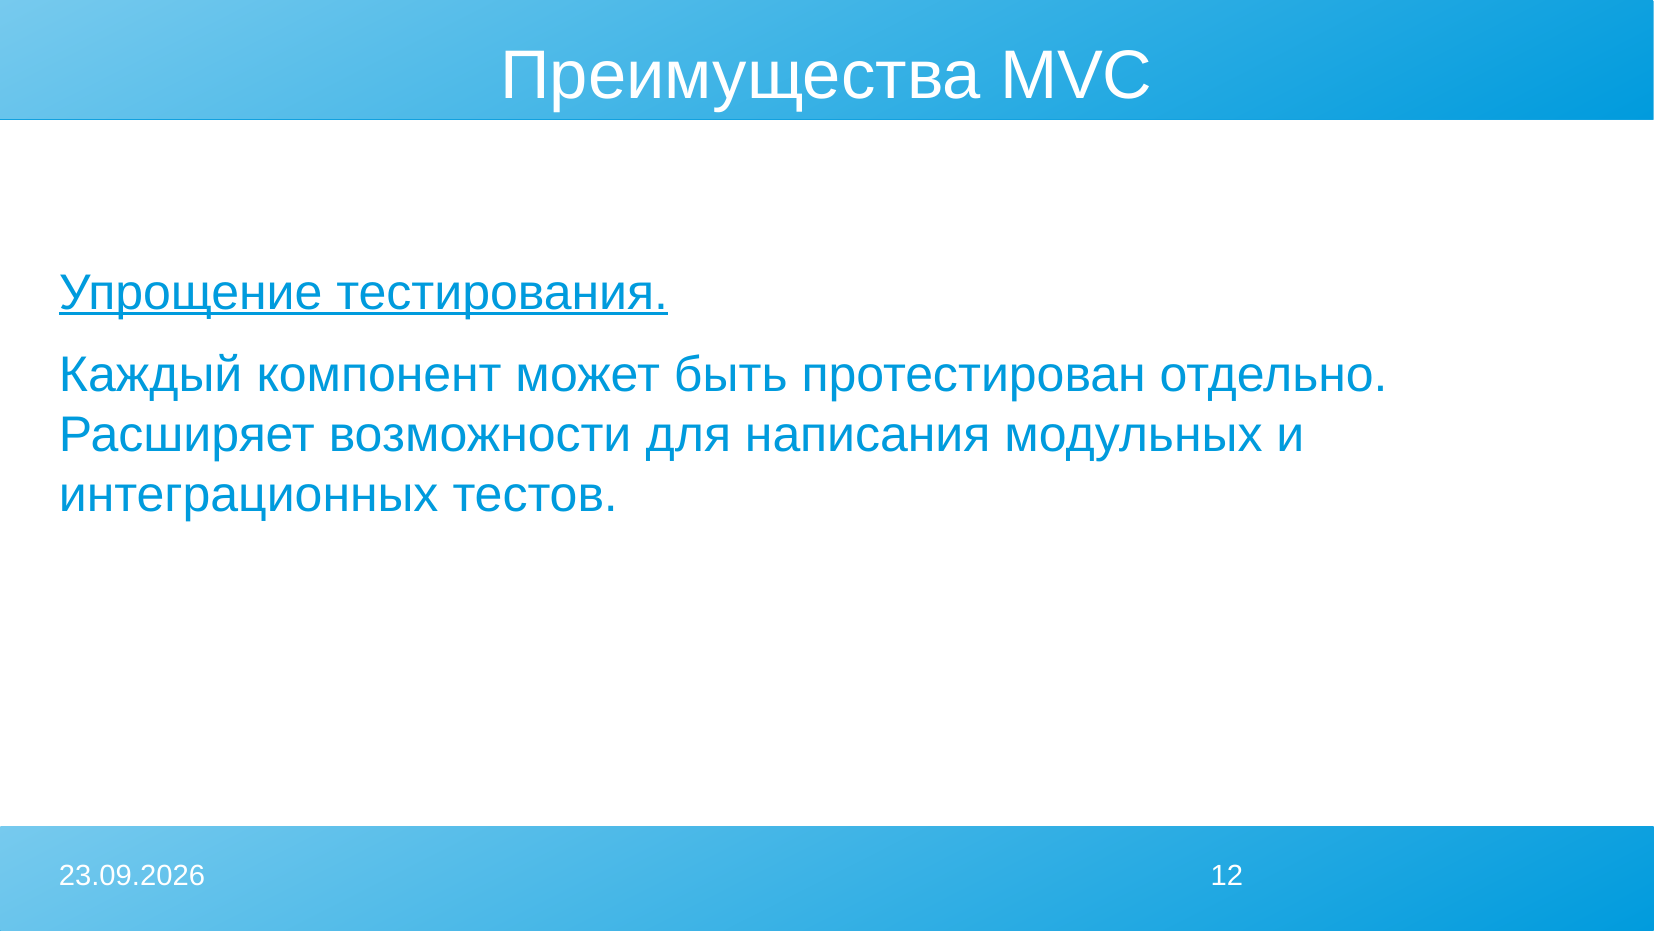

# Преимущества MVC
Упрощение тестирования.
Каждый компонент может быть протестирован отдельно. Расширяет возможности для написания модульных и интеграционных тестов.